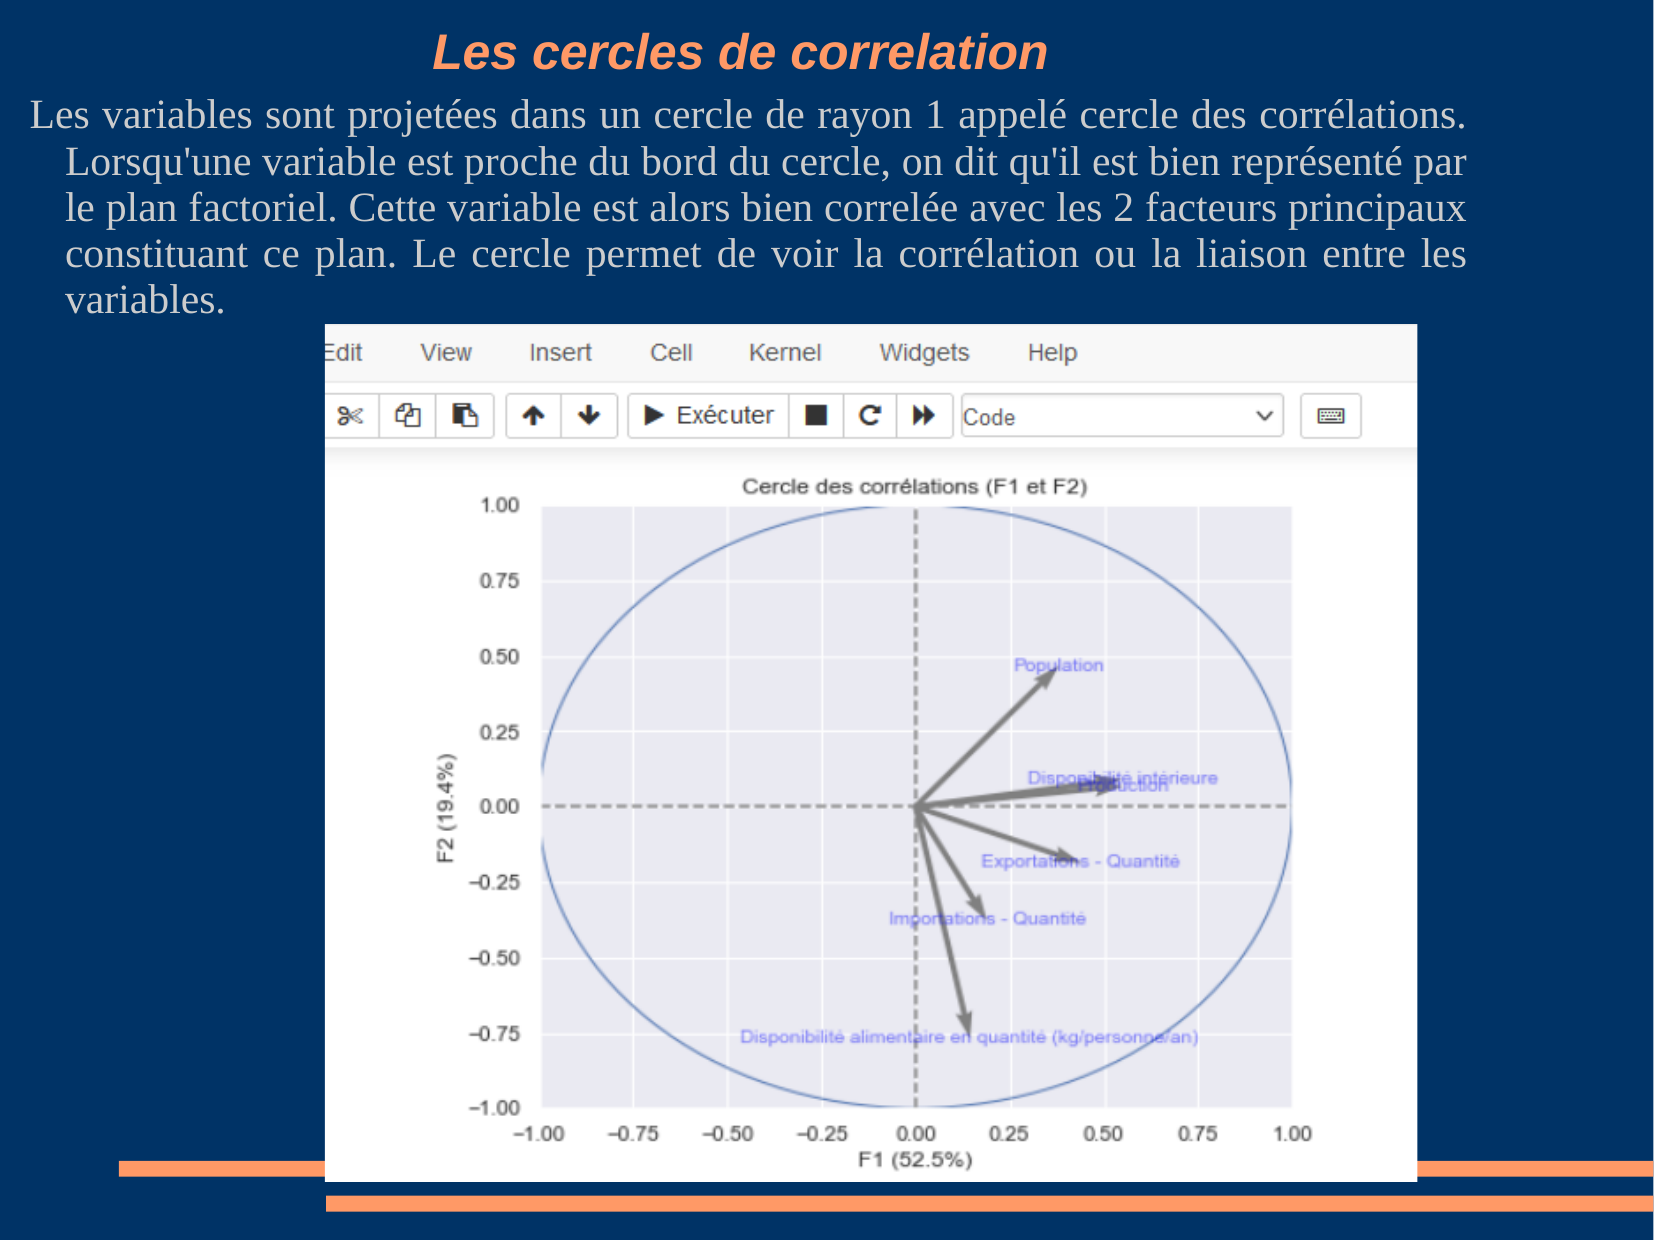

# Les cercles de correlation
Les variables sont projetées dans un cercle de rayon 1 appelé cercle des corrélations. Lorsqu'une variable est proche du bord du cercle, on dit qu'il est bien représenté par le plan factoriel. Cette variable est alors bien correlée avec les 2 facteurs principaux constituant ce plan. Le cercle permet de voir la corrélation ou la liaison entre les variables.